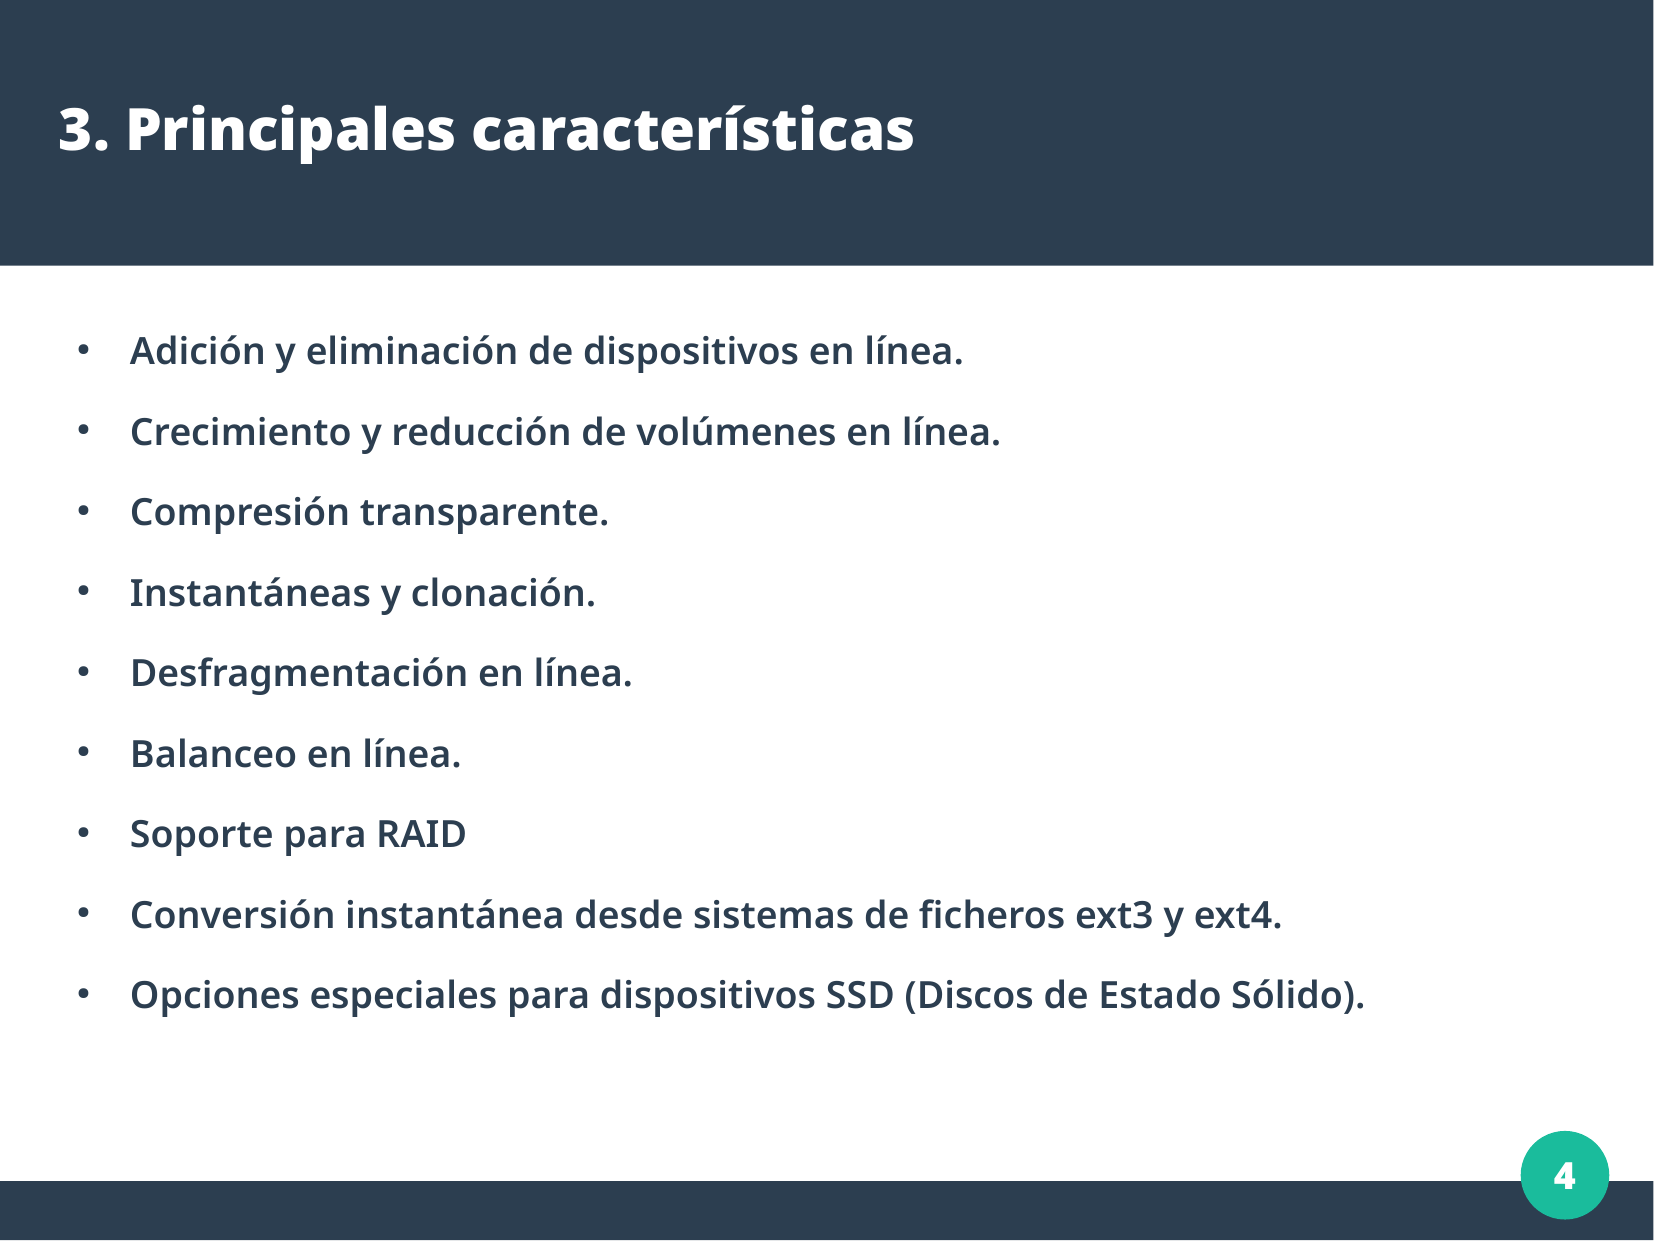

# 3. Principales características
Adición y eliminación de dispositivos en línea.
Crecimiento y reducción de volúmenes en línea.
Compresión transparente.
Instantáneas y clonación.
Desfragmentación en línea.
Balanceo en línea.
Soporte para RAID
Conversión instantánea desde sistemas de ficheros ext3 y ext4.
Opciones especiales para dispositivos SSD (Discos de Estado Sólido).
4